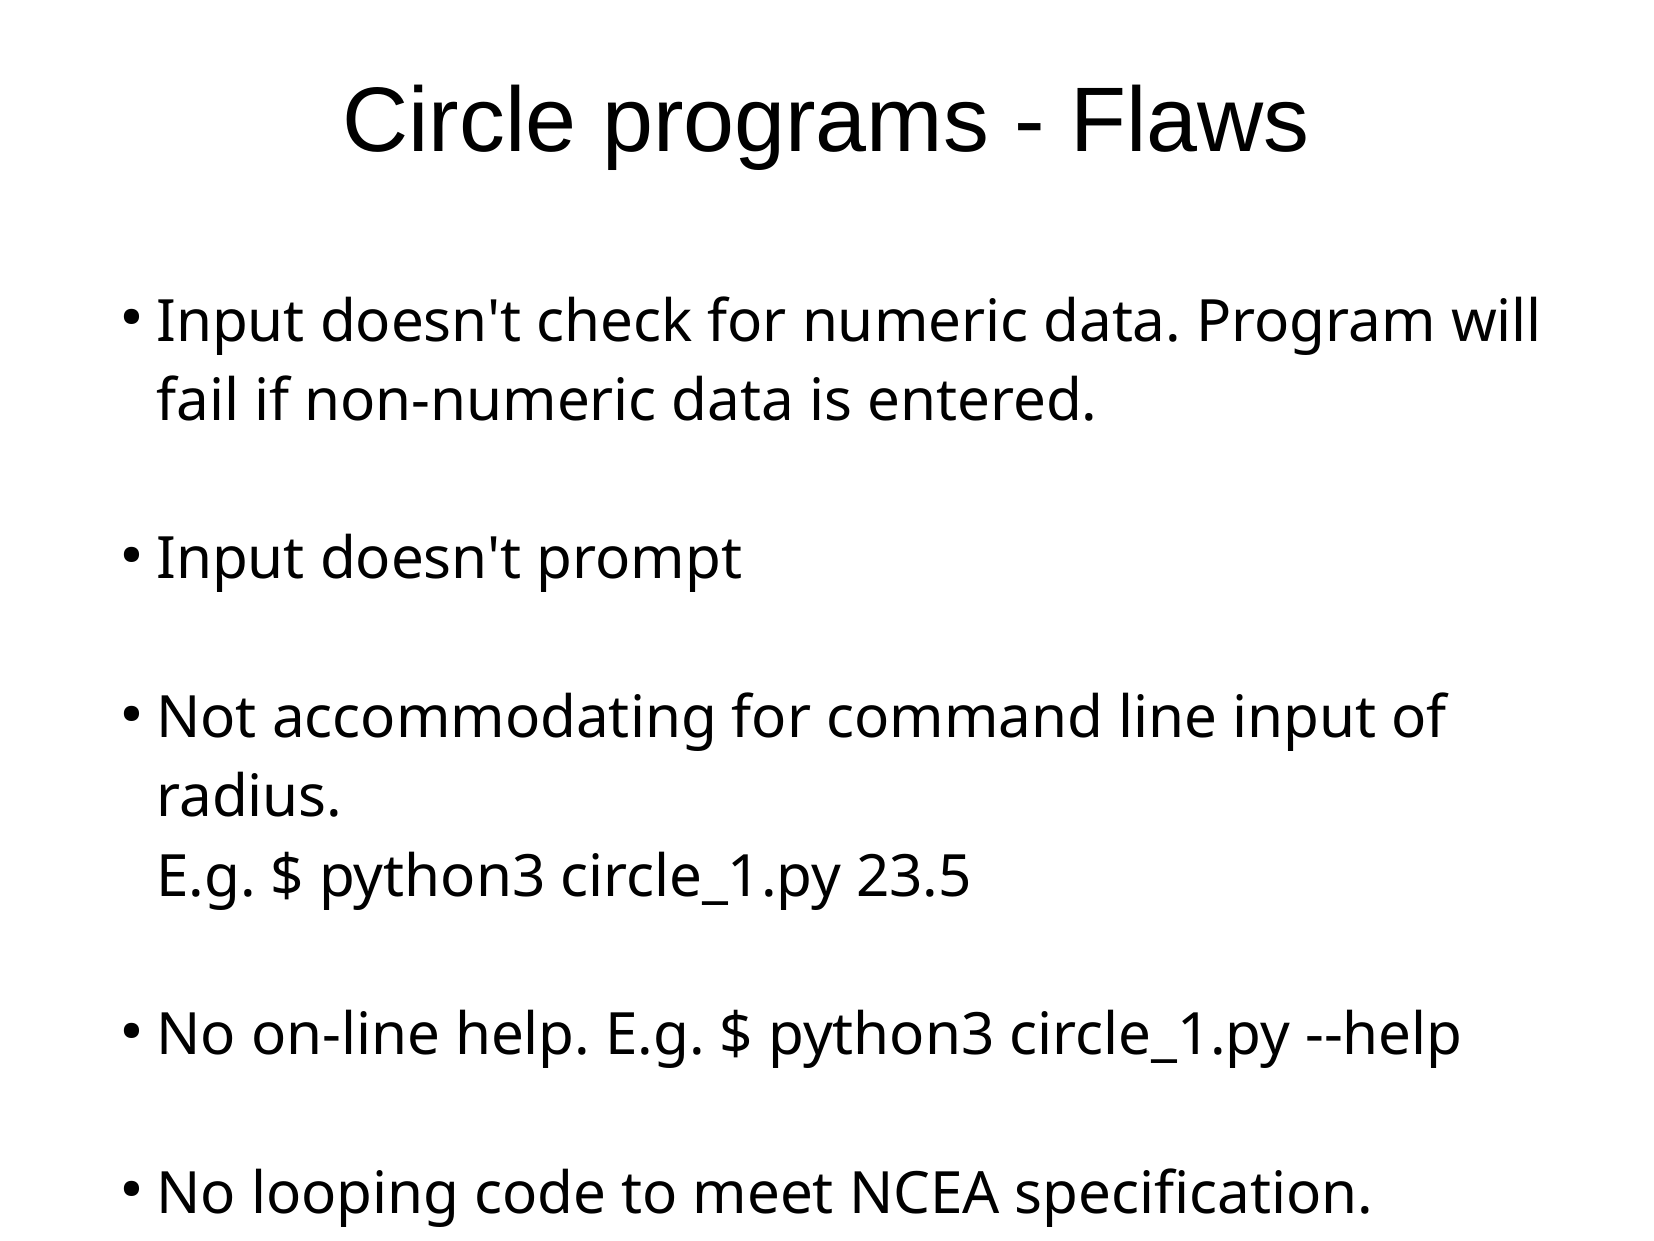

# Circle programs - Flaws
Input doesn't check for numeric data. Program will fail if non-numeric data is entered.
Input doesn't prompt
Not accommodating for command line input of radius.
E.g. $ python3 circle_1.py 23.5
No on-line help. E.g. $ python3 circle_1.py --help
No looping code to meet NCEA specification.
Others?